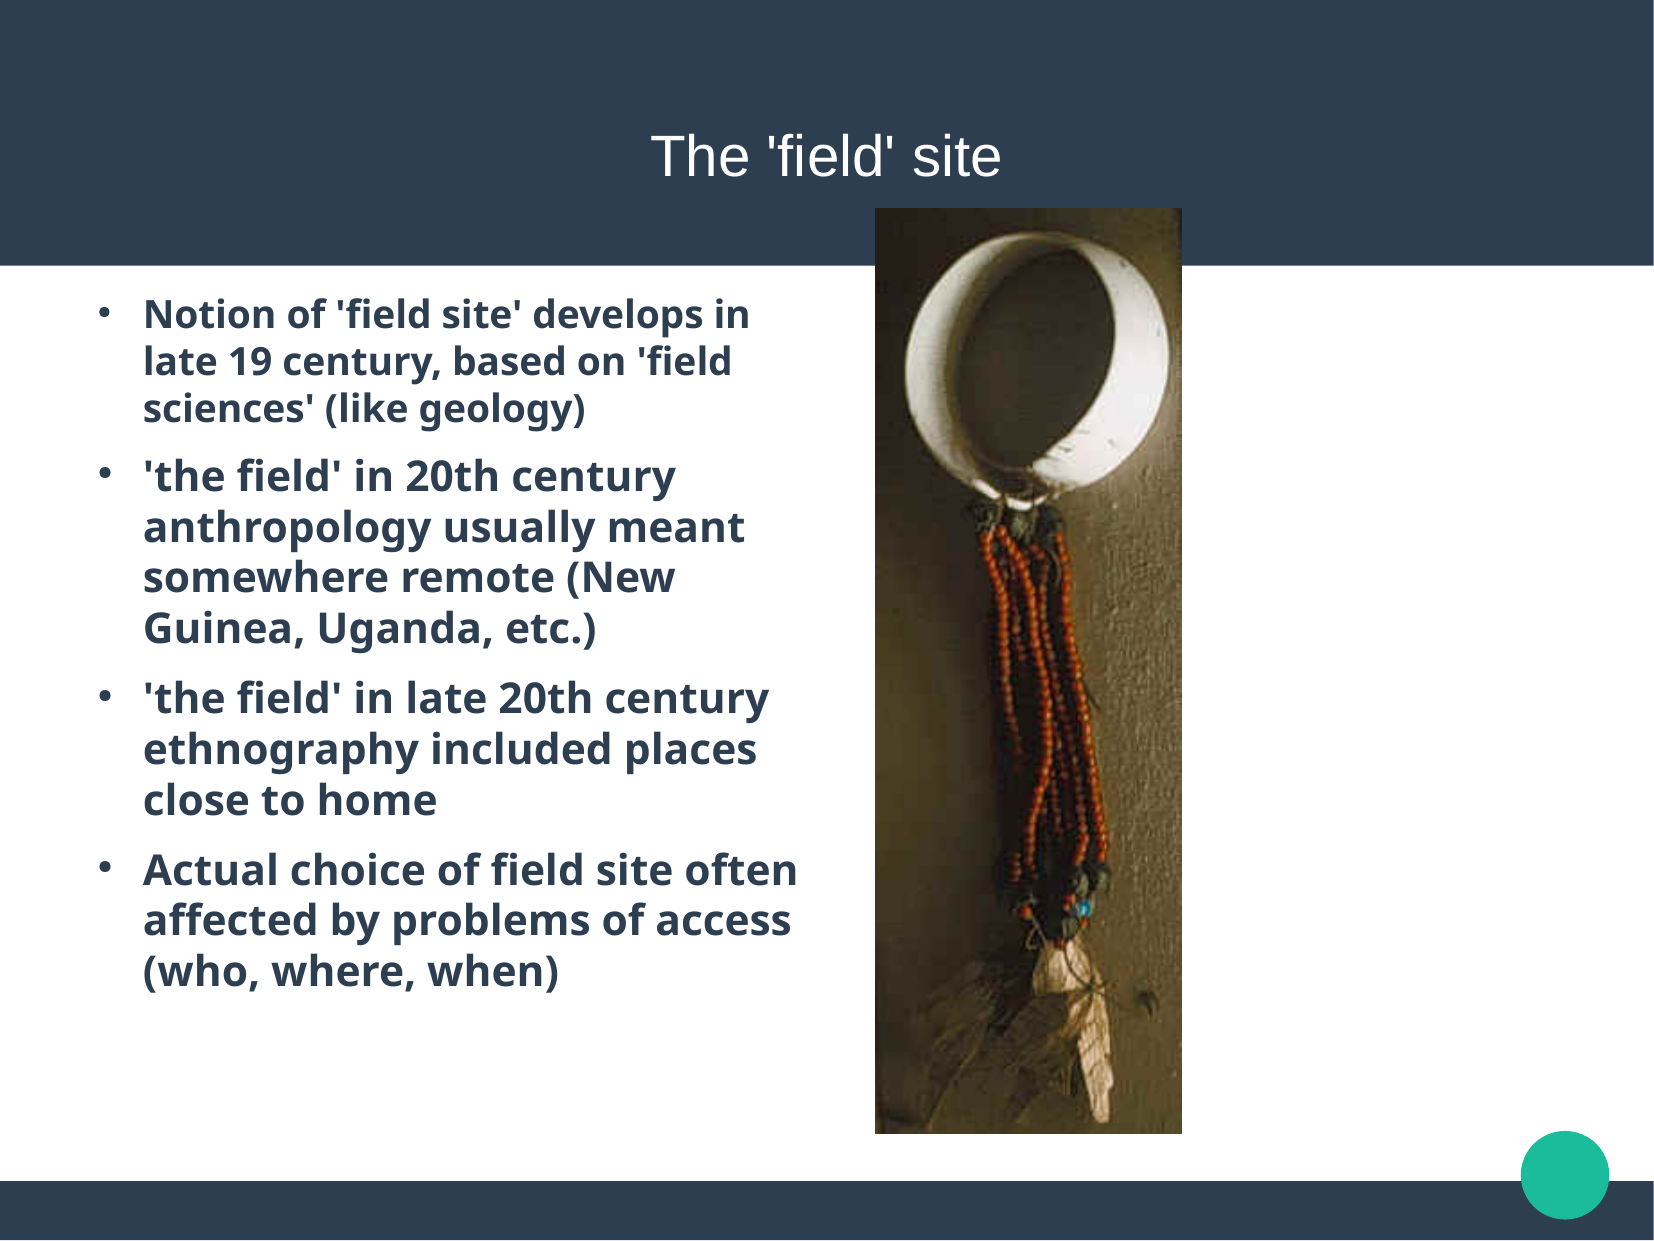

# The 'field' site
Notion of 'field site' develops in late 19 century, based on 'field sciences' (like geology)
'the field' in 20th century anthropology usually meant somewhere remote (New Guinea, Uganda, etc.)
'the field' in late 20th century ethnography included places close to home
Actual choice of field site often affected by problems of access (who, where, when)